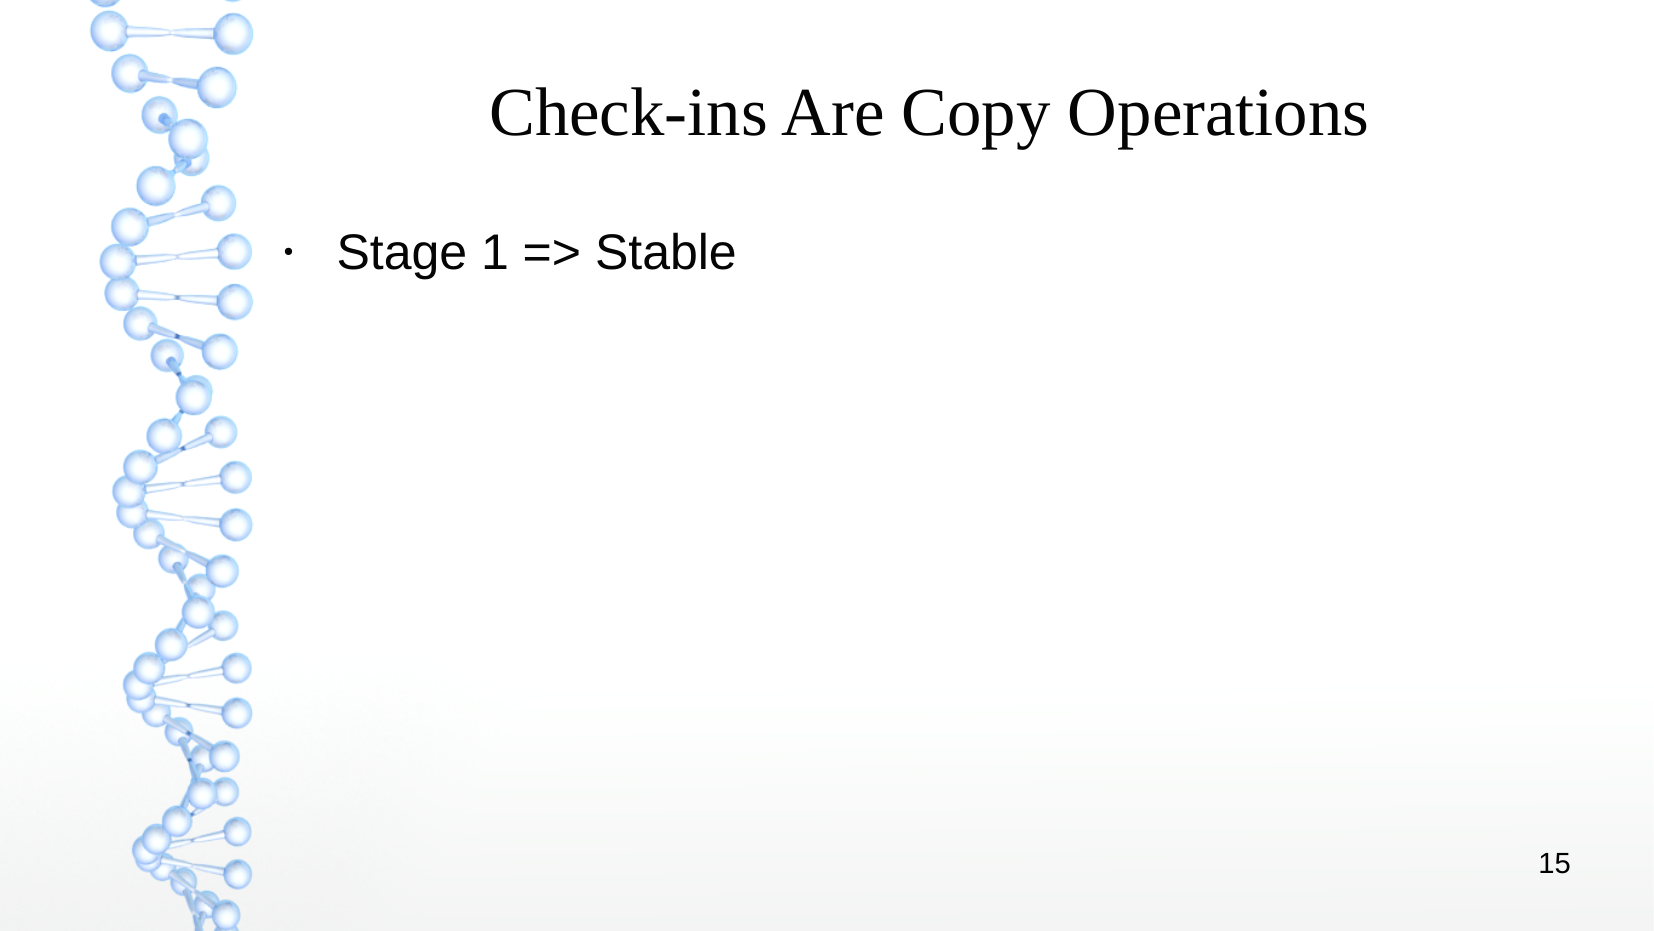

# Check-ins Are Copy Operations
Stage 1 => Stable
15